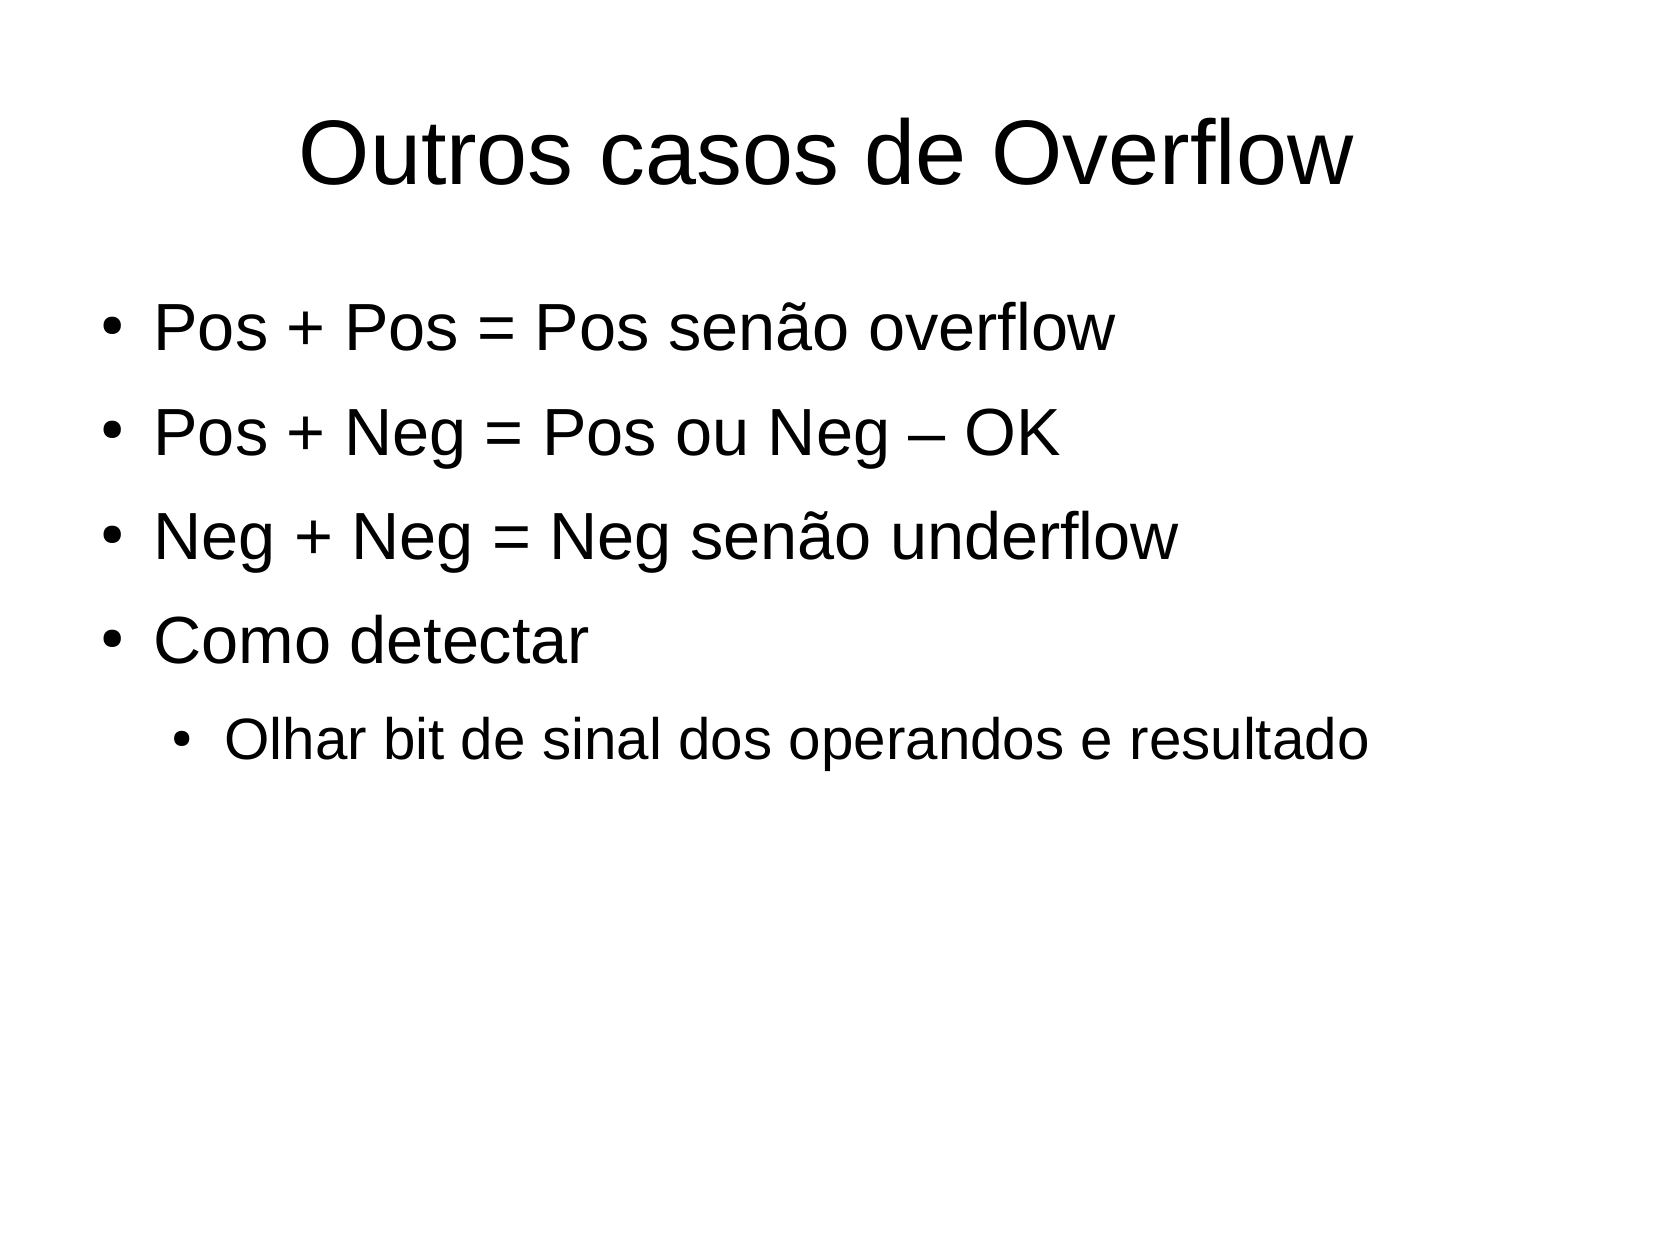

# Outros casos de Overflow
Pos + Pos = Pos senão overflow
Pos + Neg = Pos ou Neg – OK
Neg + Neg = Neg senão underflow
Como detectar
Olhar bit de sinal dos operandos e resultado